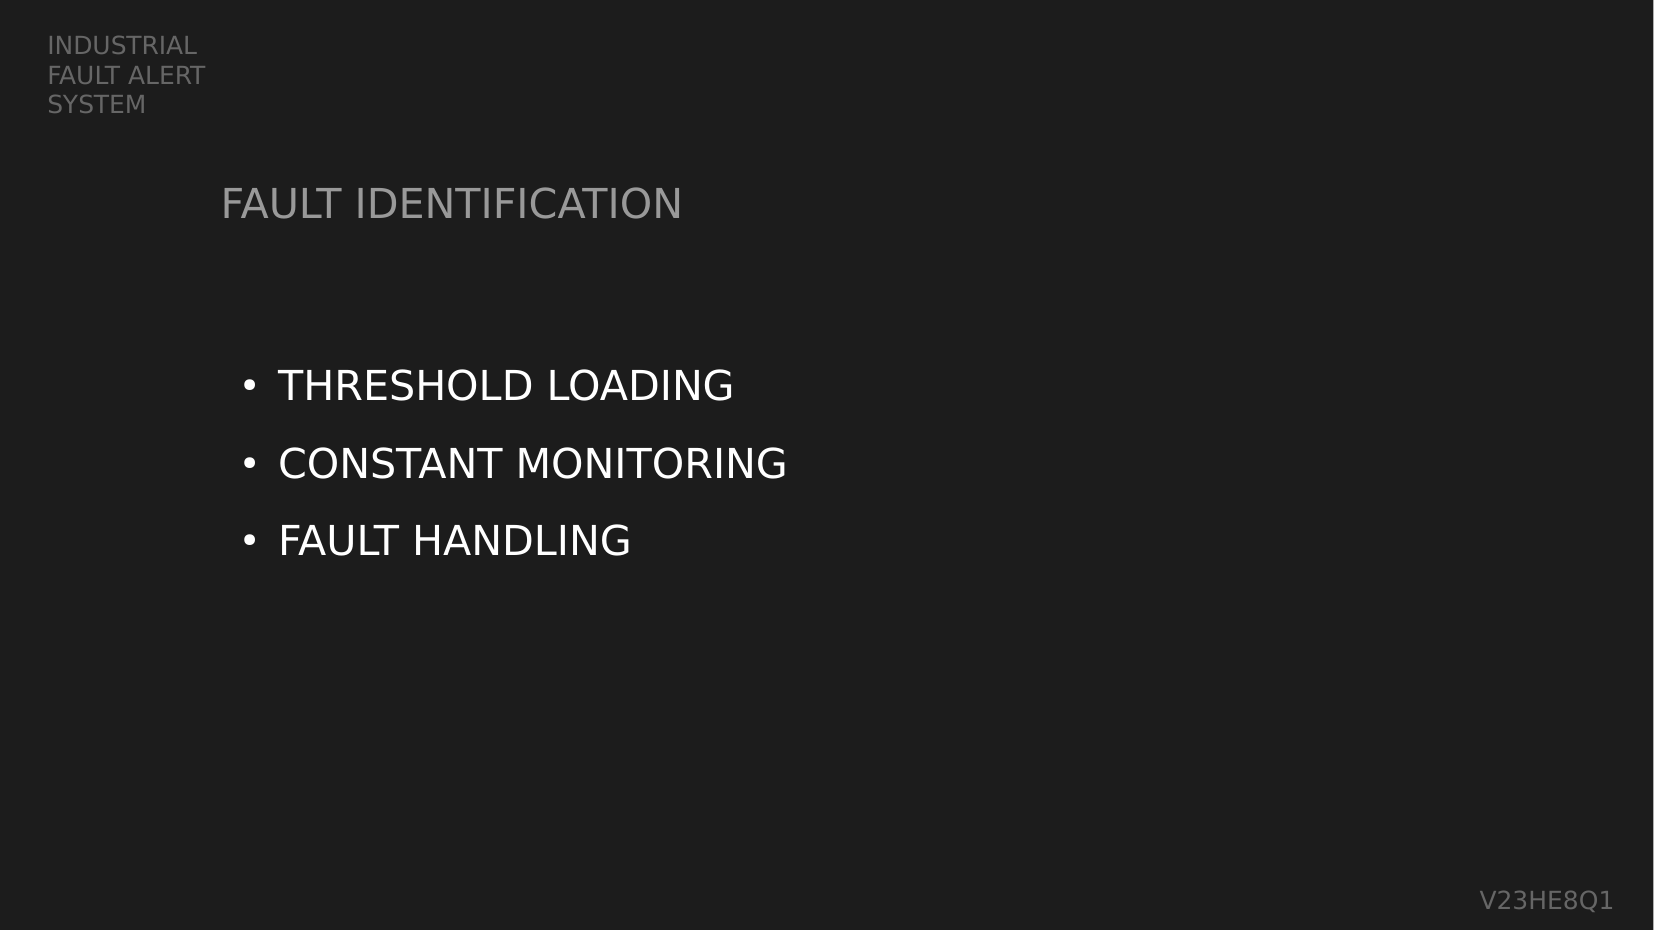

INDUSTRIAL FAULT ALERT SYSTEM
FAULT IDENTIFICATION
THRESHOLD LOADING
CONSTANT MONITORING
FAULT HANDLING
V23HE8Q1